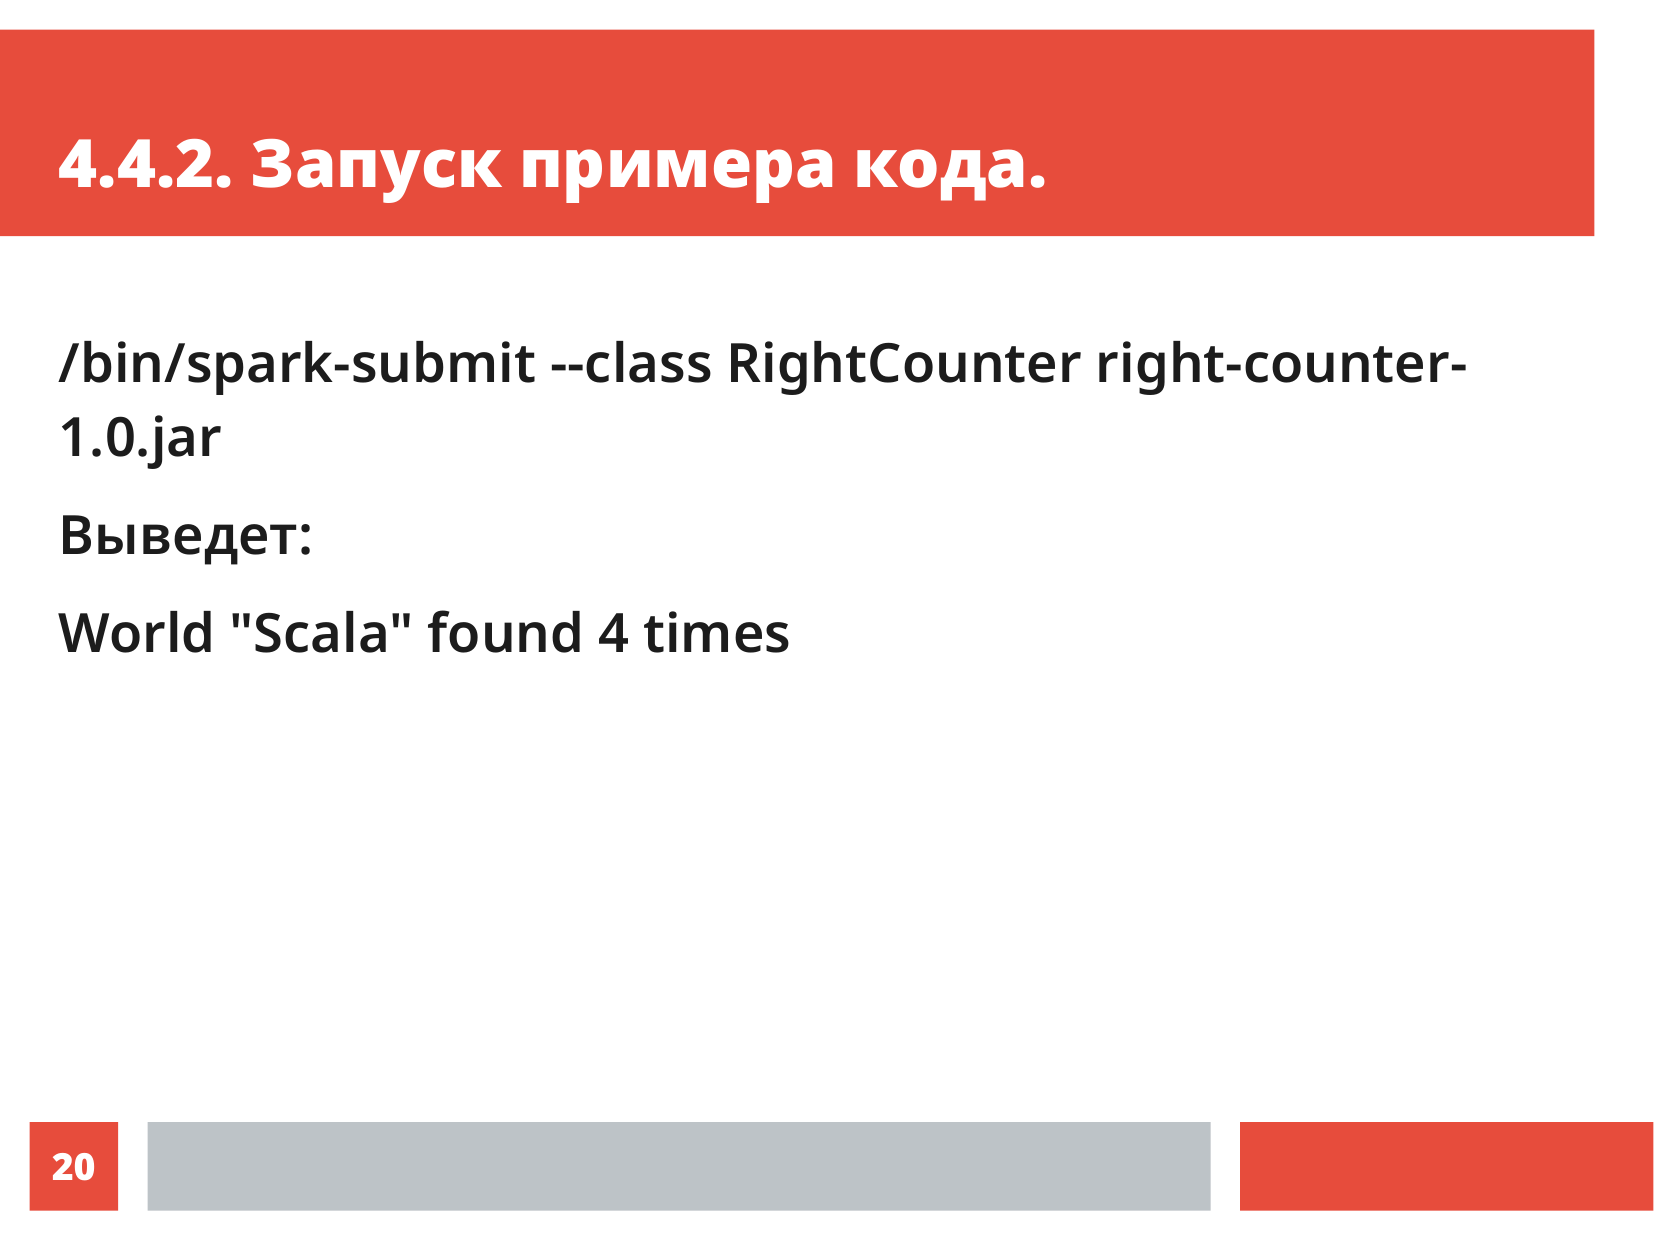

# 4.4.2. Запуск примера кода.
/bin/spark-submit --class RightCounter right-counter-1.0.jar
Выведет:
World "Scala" found 4 times
20